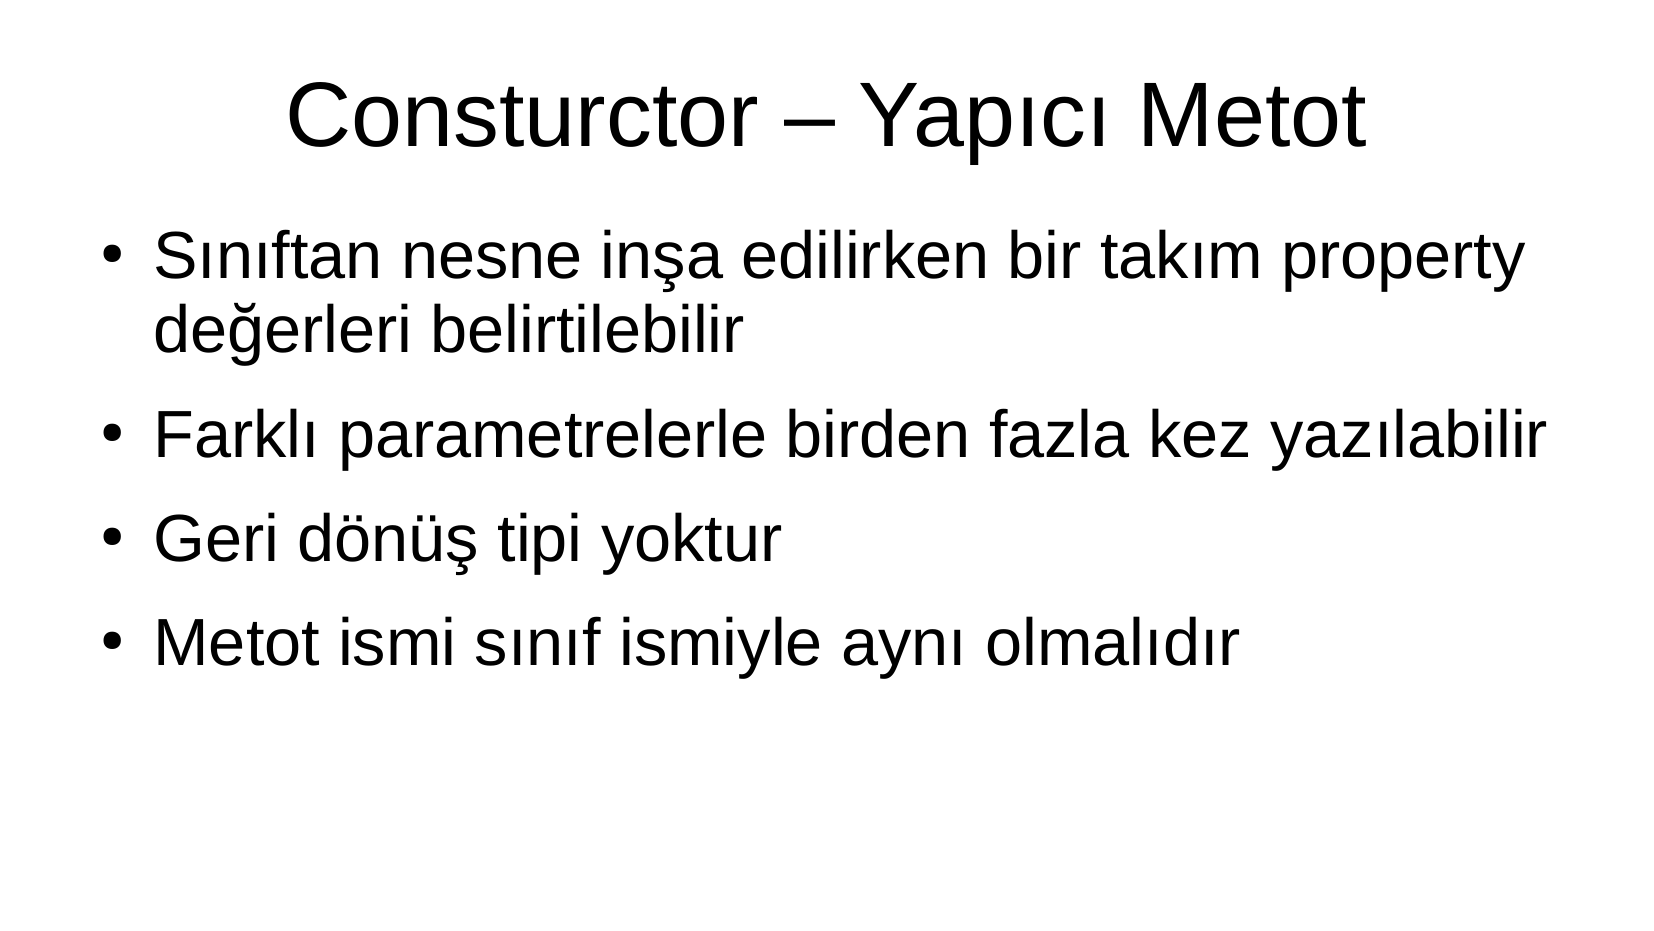

# Consturctor – Yapıcı Metot
Sınıftan nesne inşa edilirken bir takım property değerleri belirtilebilir
Farklı parametrelerle birden fazla kez yazılabilir
Geri dönüş tipi yoktur
Metot ismi sınıf ismiyle aynı olmalıdır